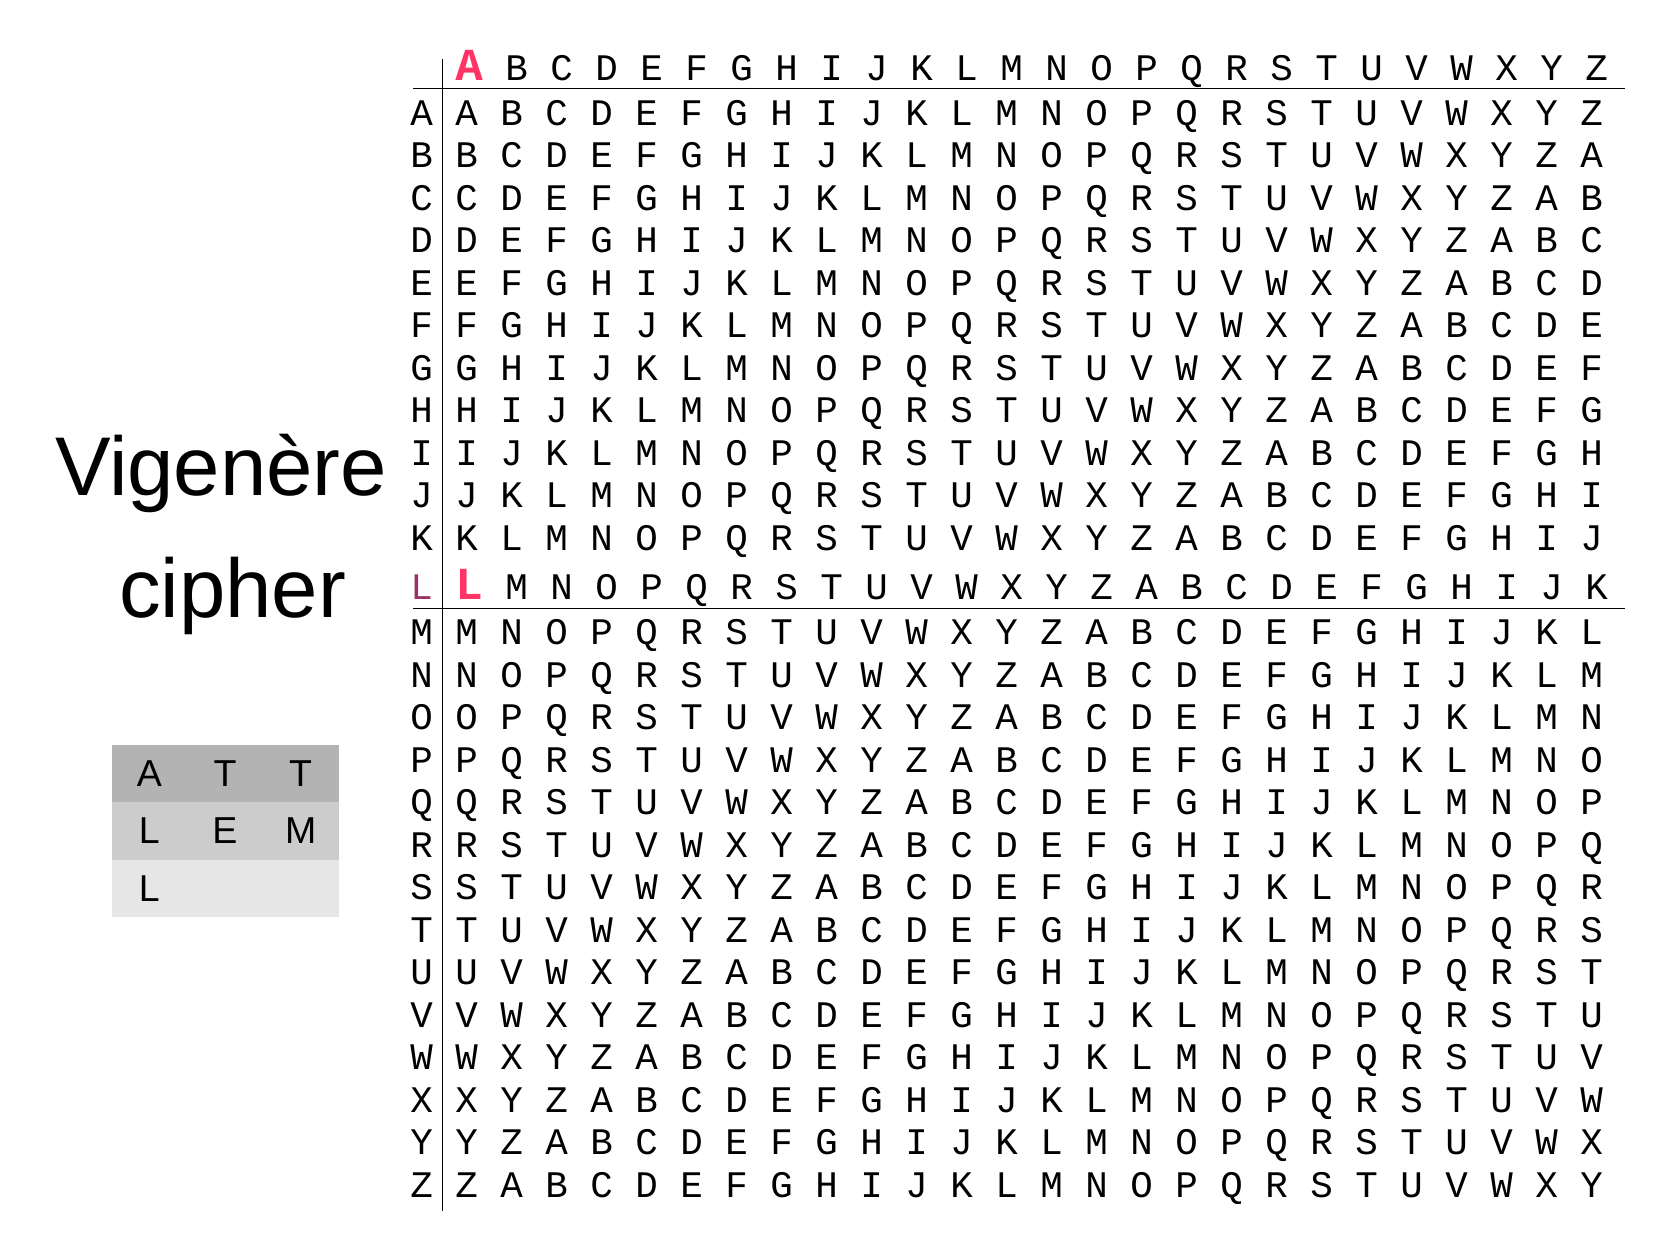

A B C D E F G H I J K L M N O P Q R S T U V W X Y Z
A A B C D E F G H I J K L M N O P Q R S T U V W X Y Z
B B C D E F G H I J K L M N O P Q R S T U V W X Y Z A
C C D E F G H I J K L M N O P Q R S T U V W X Y Z A B
D D E F G H I J K L M N O P Q R S T U V W X Y Z A B C
E E F G H I J K L M N O P Q R S T U V W X Y Z A B C D
F F G H I J K L M N O P Q R S T U V W X Y Z A B C D E
G G H I J K L M N O P Q R S T U V W X Y Z A B C D E F
H H I J K L M N O P Q R S T U V W X Y Z A B C D E F G
I I J K L M N O P Q R S T U V W X Y Z A B C D E F G H
J J K L M N O P Q R S T U V W X Y Z A B C D E F G H I
K K L M N O P Q R S T U V W X Y Z A B C D E F G H I J
L L M N O P Q R S T U V W X Y Z A B C D E F G H I J K
M M N O P Q R S T U V W X Y Z A B C D E F G H I J K L
N N O P Q R S T U V W X Y Z A B C D E F G H I J K L M
O O P Q R S T U V W X Y Z A B C D E F G H I J K L M N
P P Q R S T U V W X Y Z A B C D E F G H I J K L M N O
Q Q R S T U V W X Y Z A B C D E F G H I J K L M N O P
R R S T U V W X Y Z A B C D E F G H I J K L M N O P Q
S S T U V W X Y Z A B C D E F G H I J K L M N O P Q R
T T U V W X Y Z A B C D E F G H I J K L M N O P Q R S
U U V W X Y Z A B C D E F G H I J K L M N O P Q R S T
V V W X Y Z A B C D E F G H I J K L M N O P Q R S T U
W W X Y Z A B C D E F G H I J K L M N O P Q R S T U V
X X Y Z A B C D E F G H I J K L M N O P Q R S T U V W
Y Y Z A B C D E F G H I J K L M N O P Q R S T U V W X
Z Z A B C D E F G H I J K L M N O P Q R S T U V W X Y
# Vigenère
cipher
| А | Т | Т |
| --- | --- | --- |
| L | E | M |
| L | | |